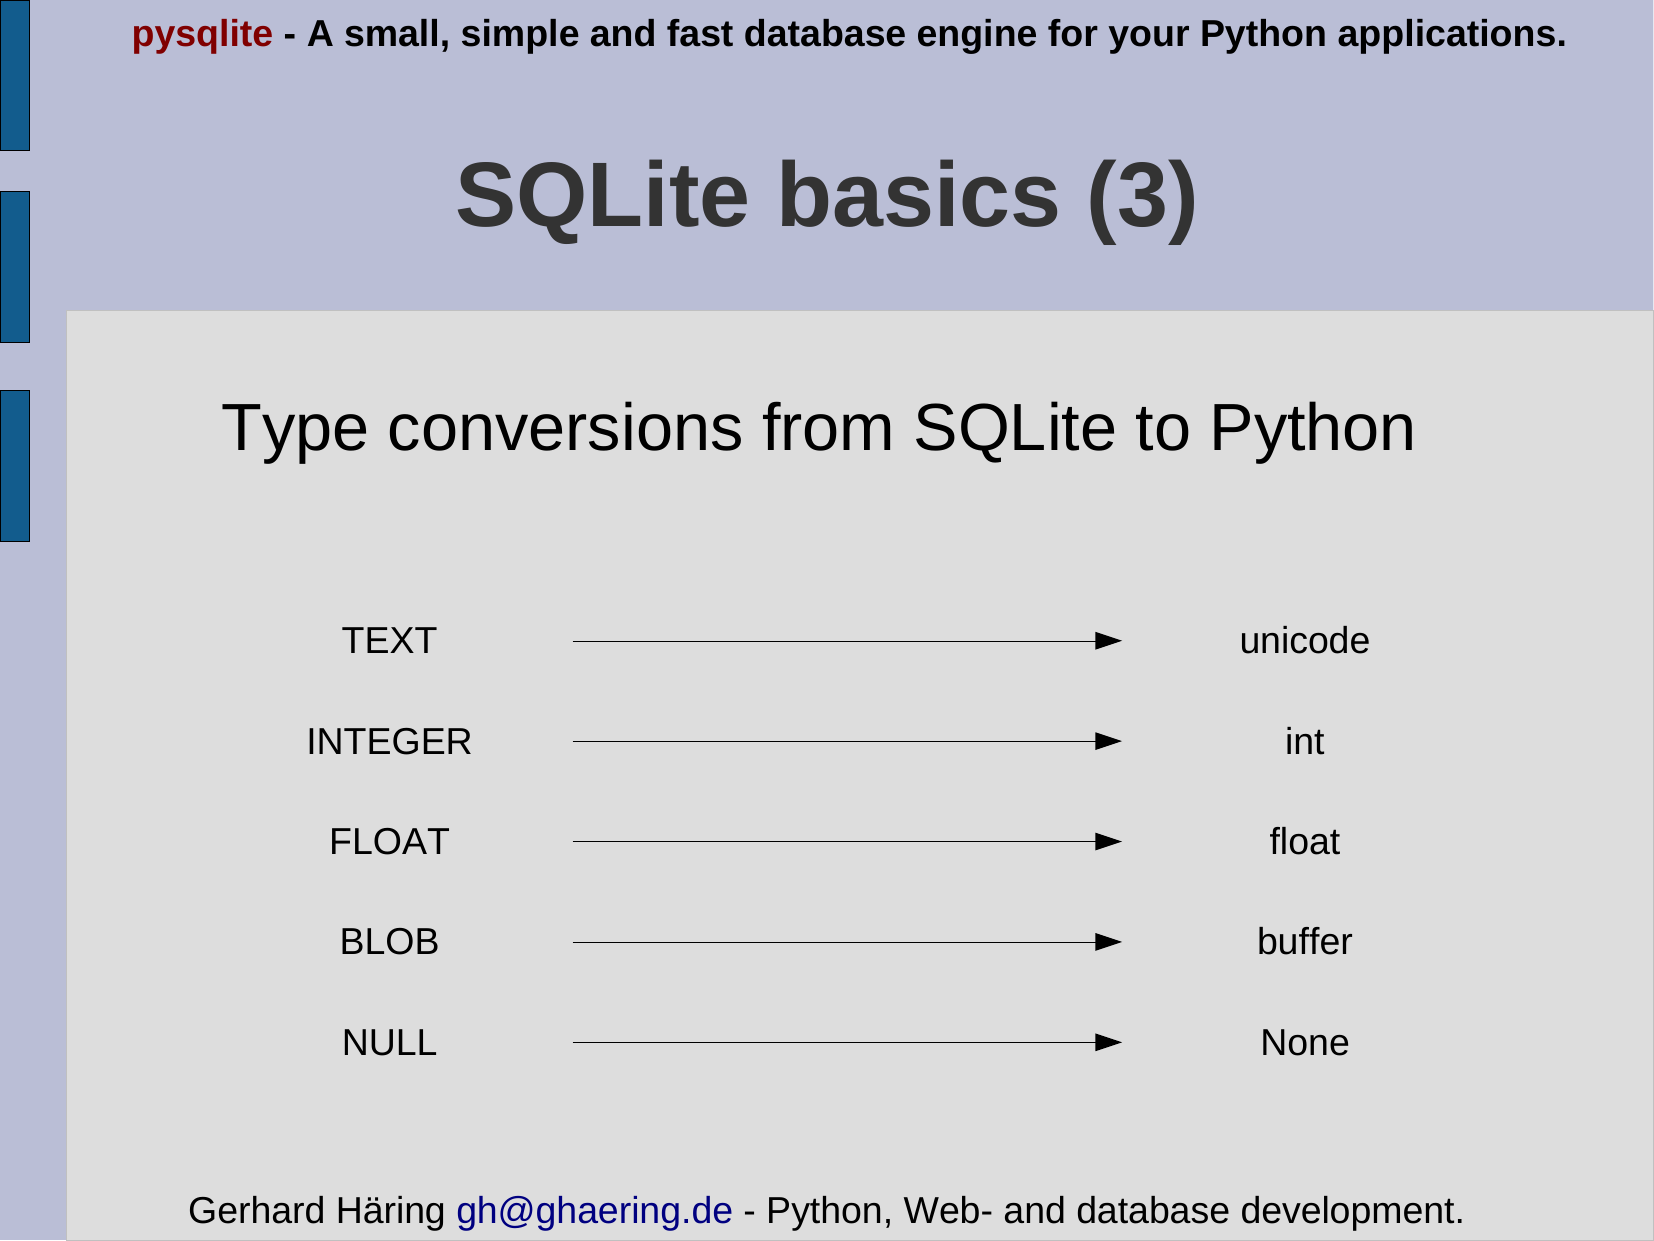

# SQLite basics (3)
Type conversions from SQLite to Python
TEXT
unicode
INTEGER
int
FLOAT
float
BLOB
buffer
NULL
None